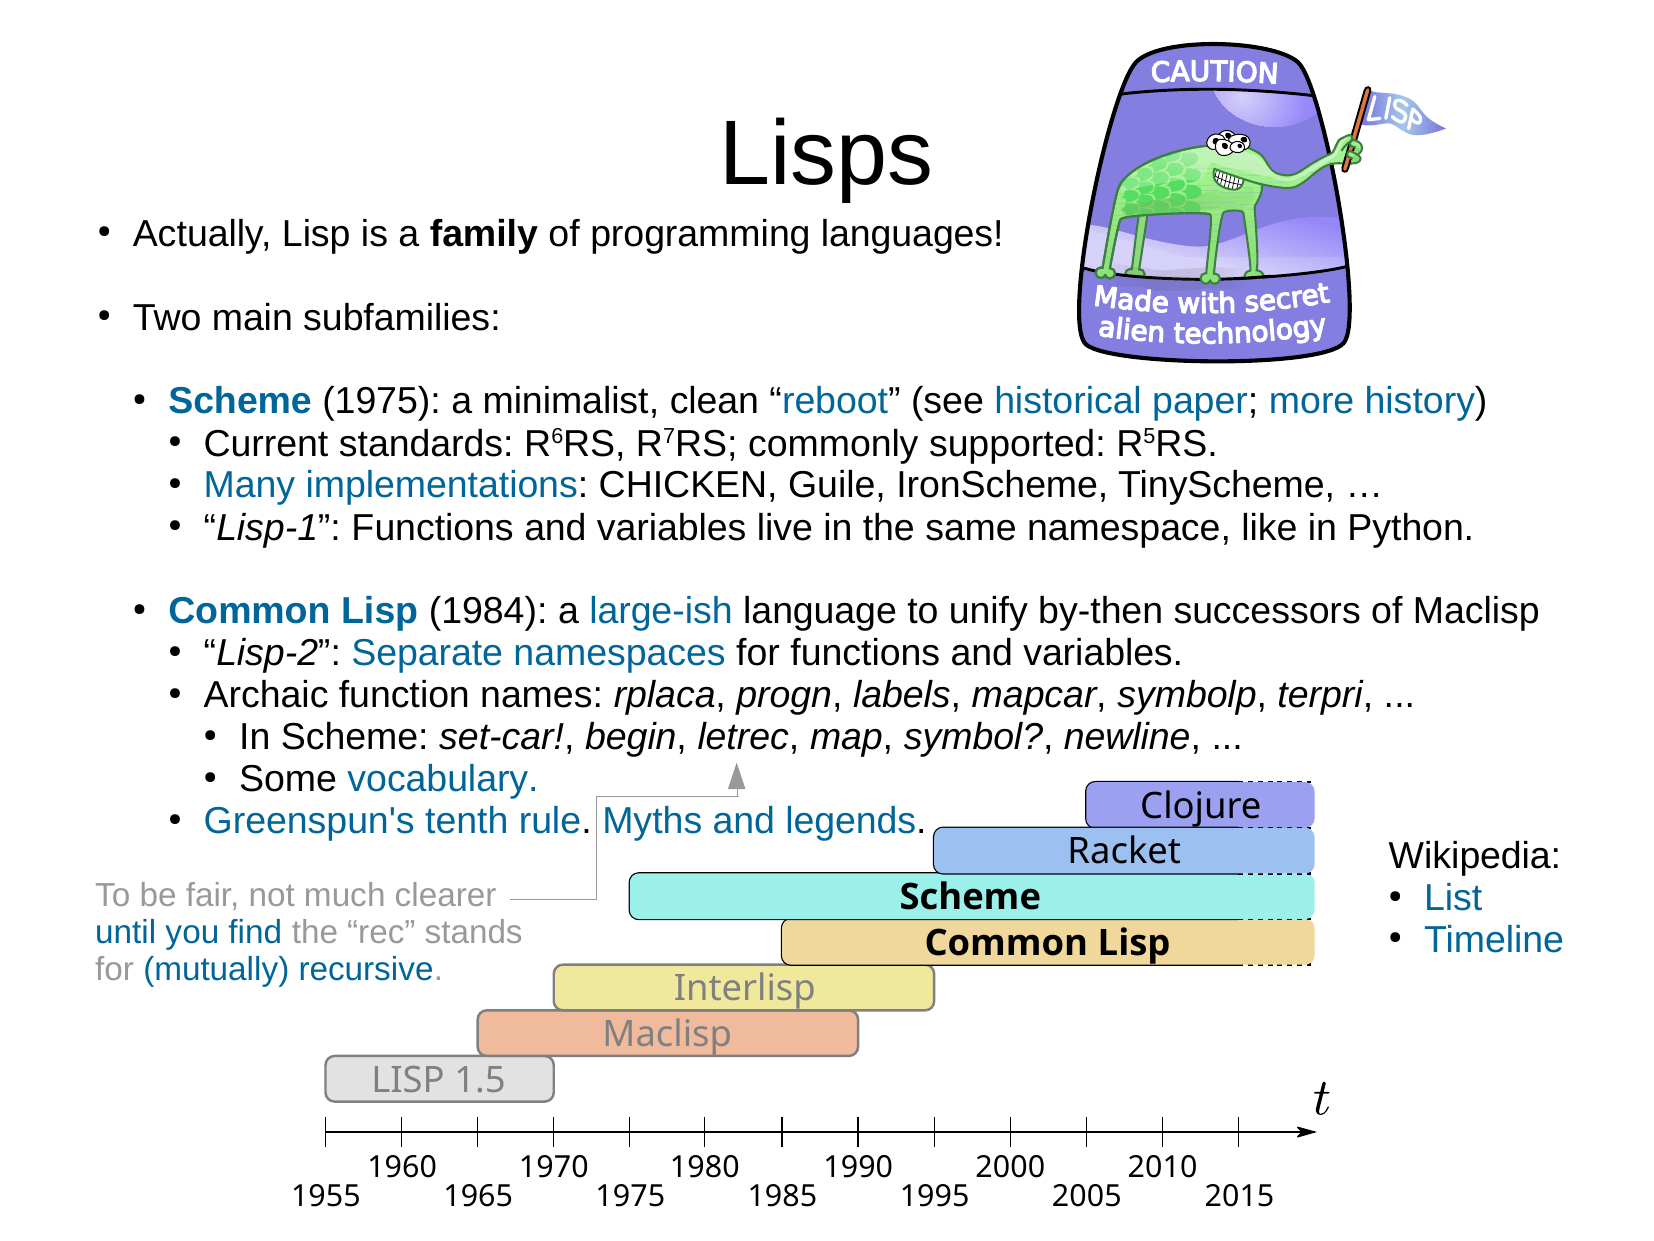

# Lisps
Actually, Lisp is a family of programming languages!
Two main subfamilies:
Scheme (1975): a minimalist, clean “reboot” (see historical paper; more history)
Current standards: R6RS, R7RS; commonly supported: R5RS.
Many implementations: CHICKEN, Guile, IronScheme, TinyScheme, …
“Lisp-1”: Functions and variables live in the same namespace, like in Python.
Common Lisp (1984): a large-ish language to unify by-then successors of Maclisp
“Lisp-2”: Separate namespaces for functions and variables.
Archaic function names: rplaca, progn, labels, mapcar, symbolp, terpri, ...
In Scheme: set-car!, begin, letrec, map, symbol?, newline, ...
Some vocabulary.
Greenspun's tenth rule. Myths and legends.
To be fair, not much clearer
until you find the “rec” stands
for (mutually) recursive.
Wikipedia:
List
Timeline